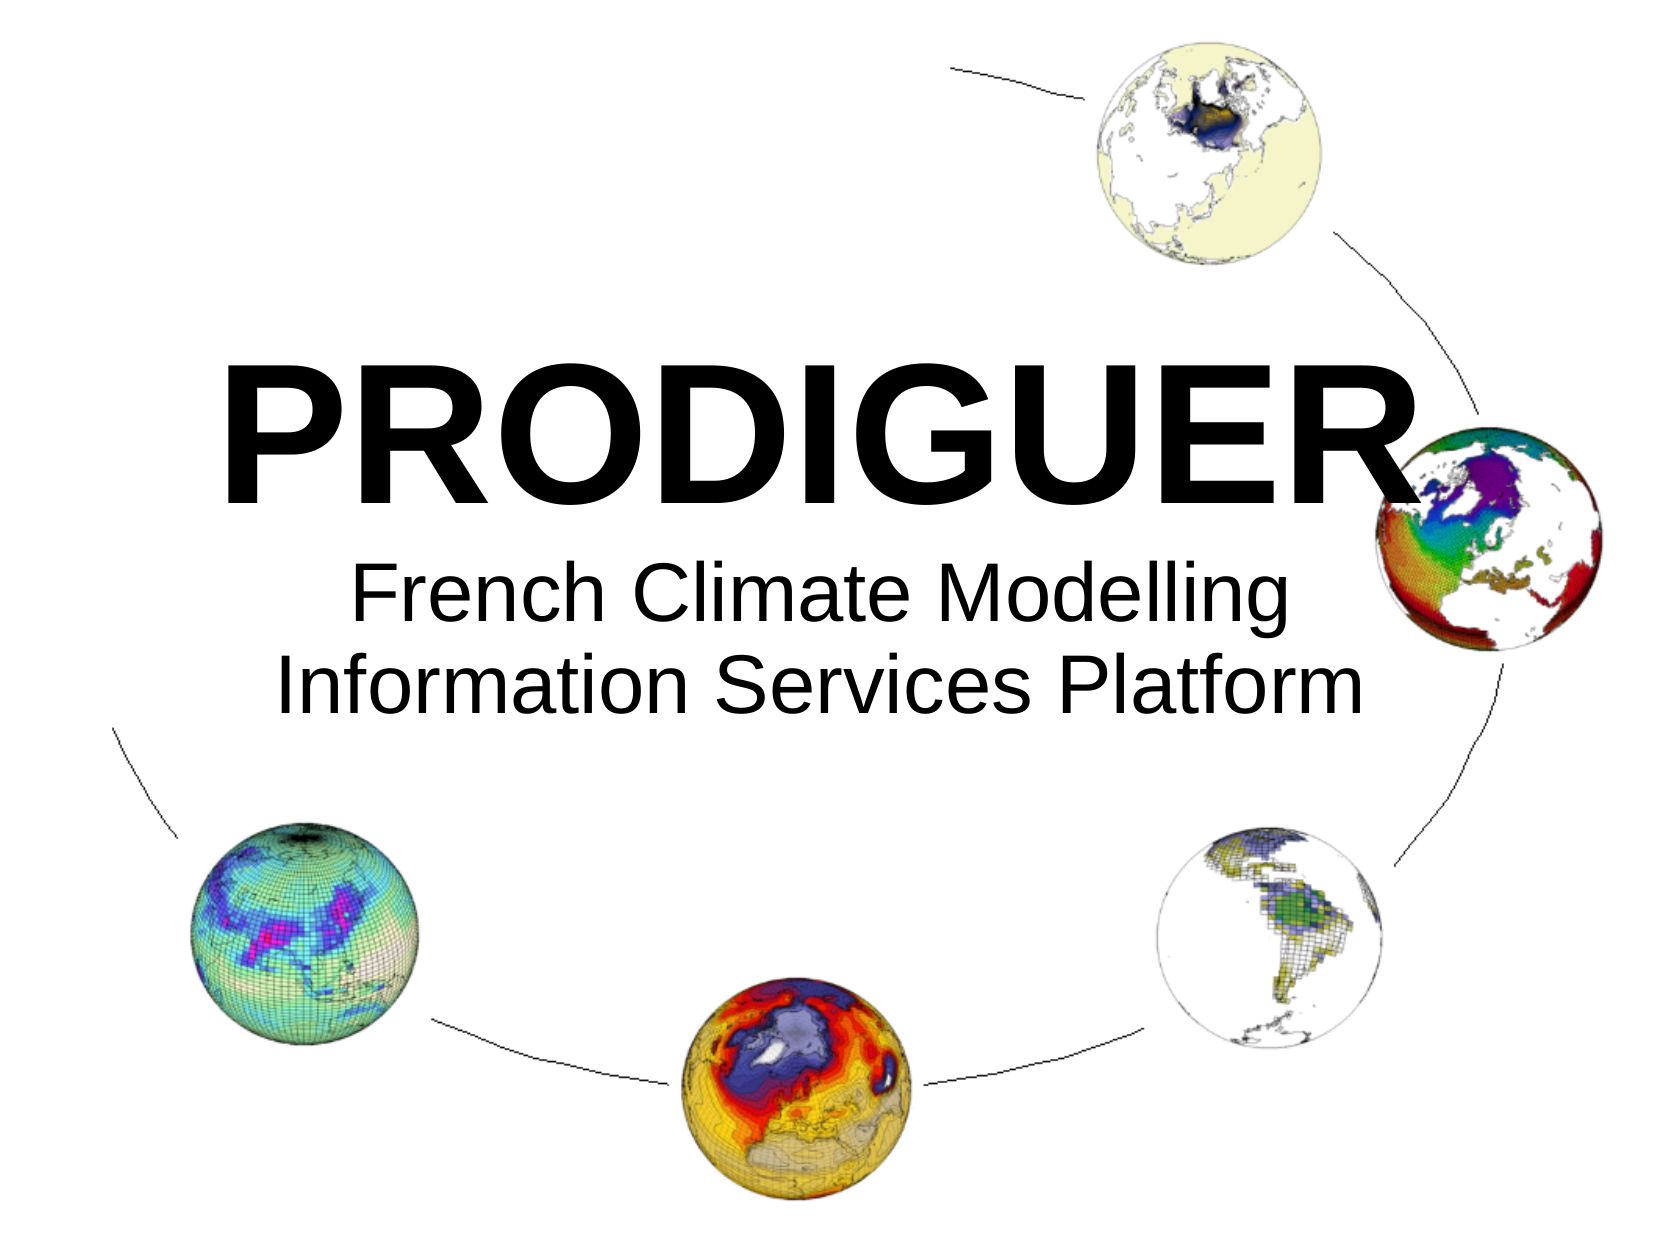

# PRODIGUER French Climate Modelling Information Services Platform